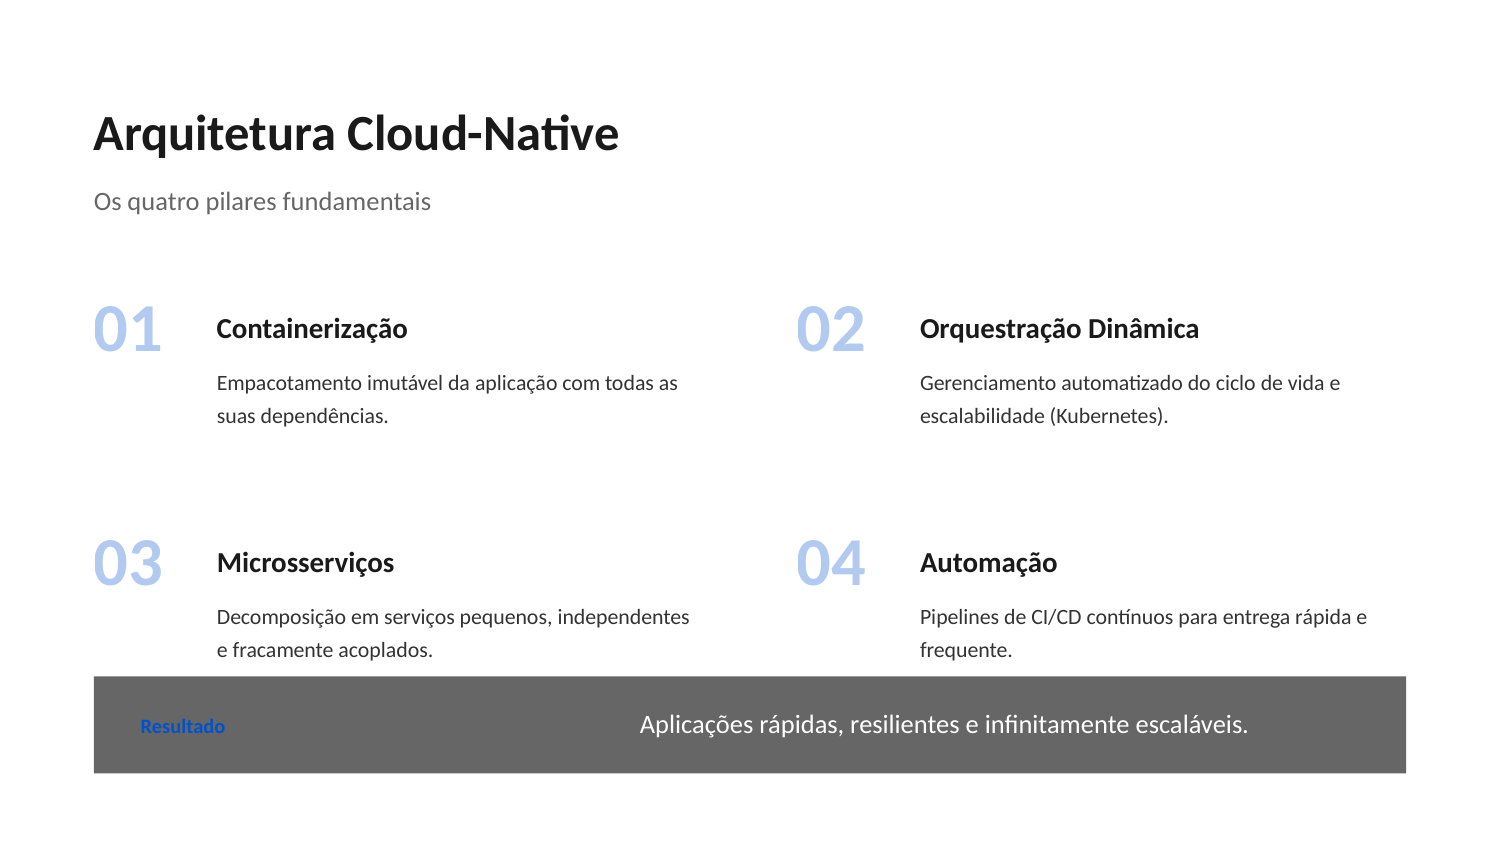

Arquitetura Cloud-Native
Os quatro pilares fundamentais
01
Containerização
02
Orquestração Dinâmica
Empacotamento imutável da aplicação com todas as suas dependências.
Gerenciamento automatizado do ciclo de vida e escalabilidade (Kubernetes).
03
Microsserviços
04
Automação
Decomposição em serviços pequenos, independentes e fracamente acoplados.
Pipelines de CI/CD contínuos para entrega rápida e frequente.
Aplicações rápidas, resilientes e infinitamente escaláveis.
Resultado